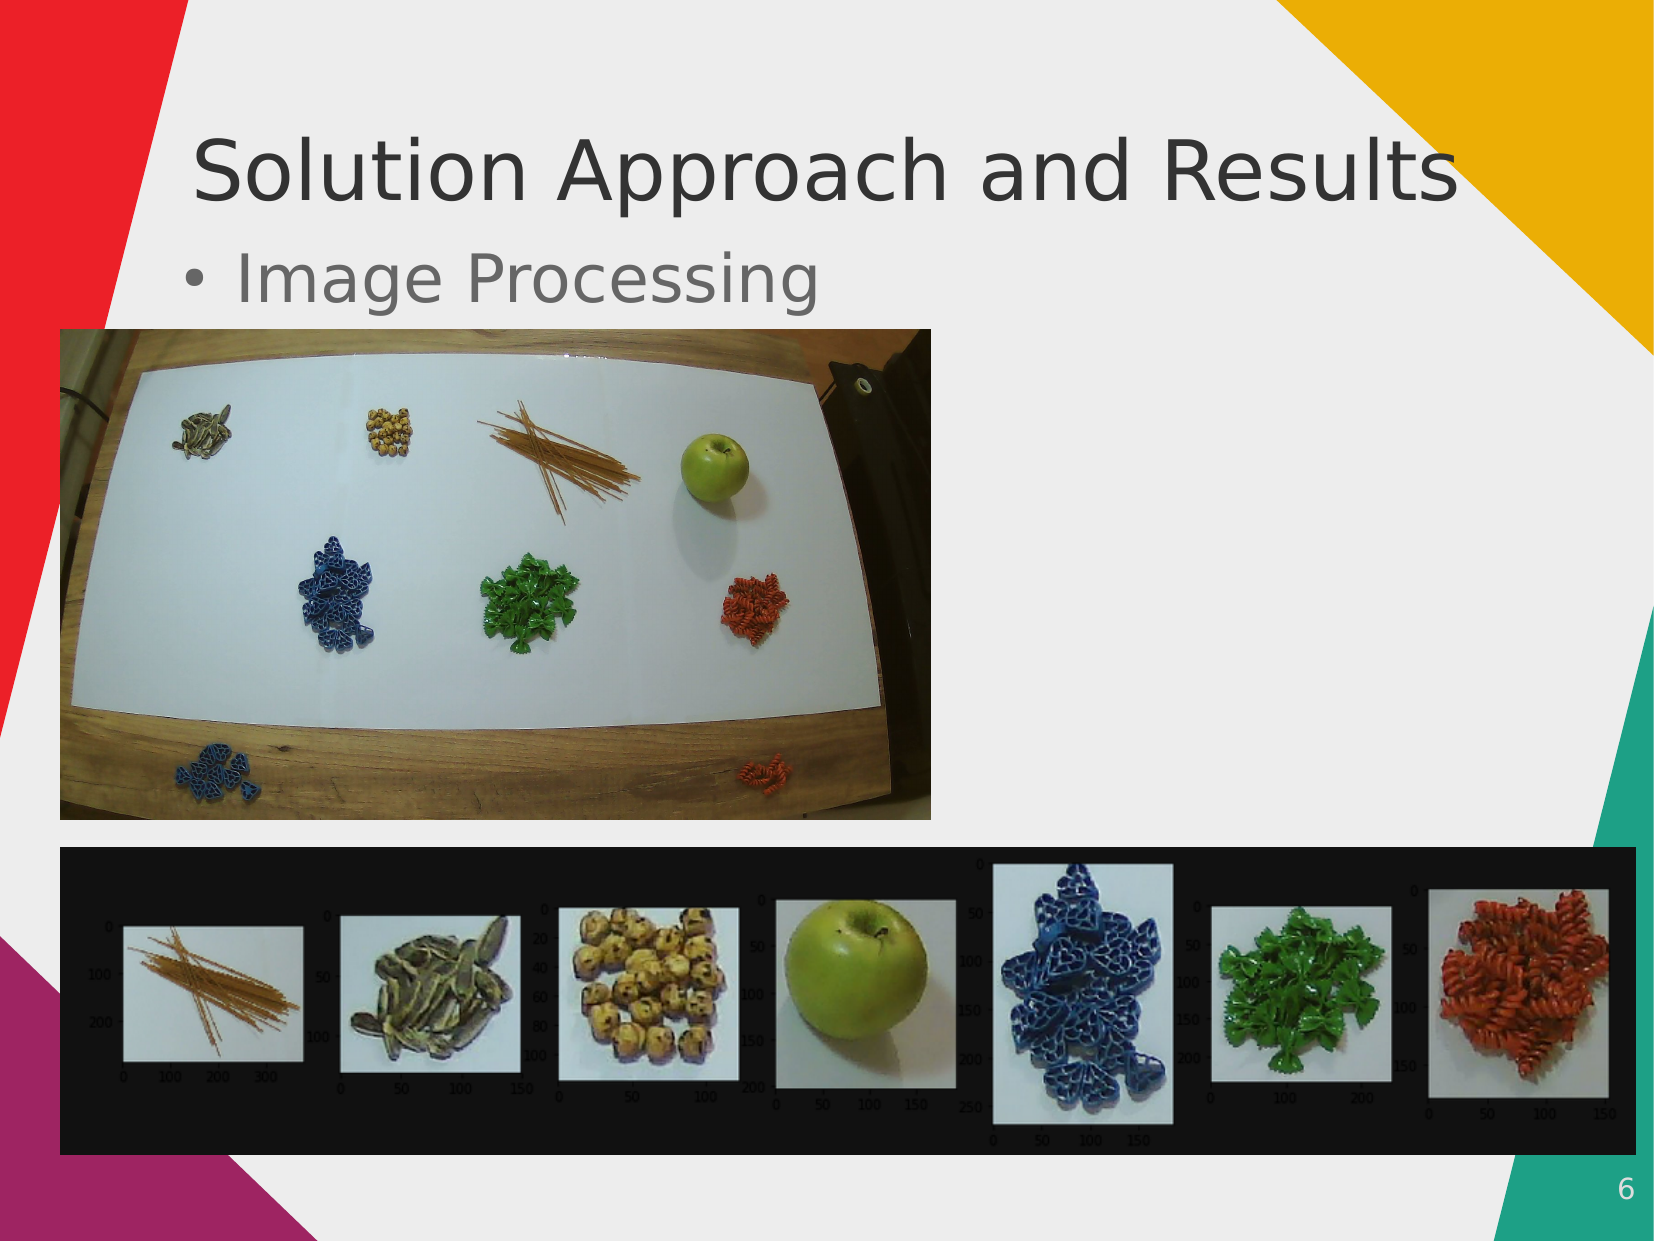

# Solution Approach and Results
Image Processing
6